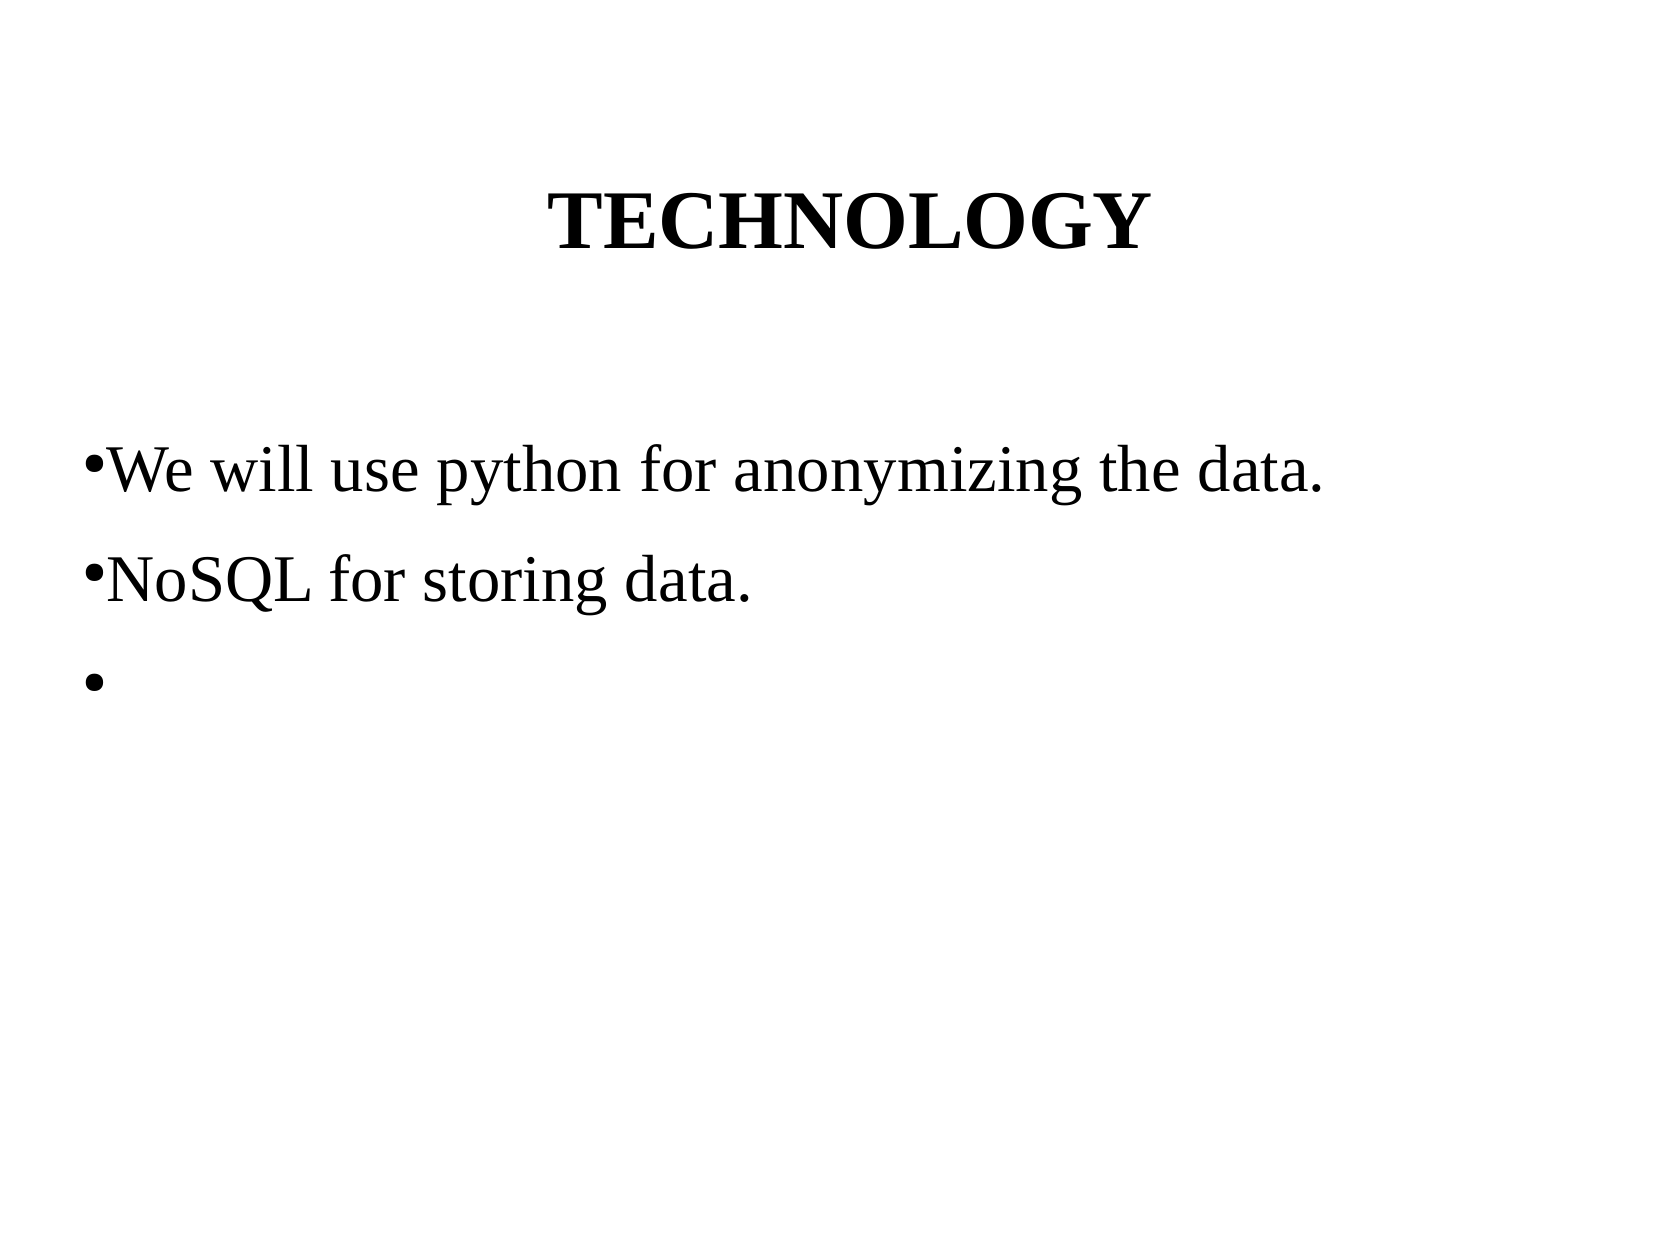

# TECHNOLOGY
We will use python for anonymizing the data.
NoSQL for storing data.